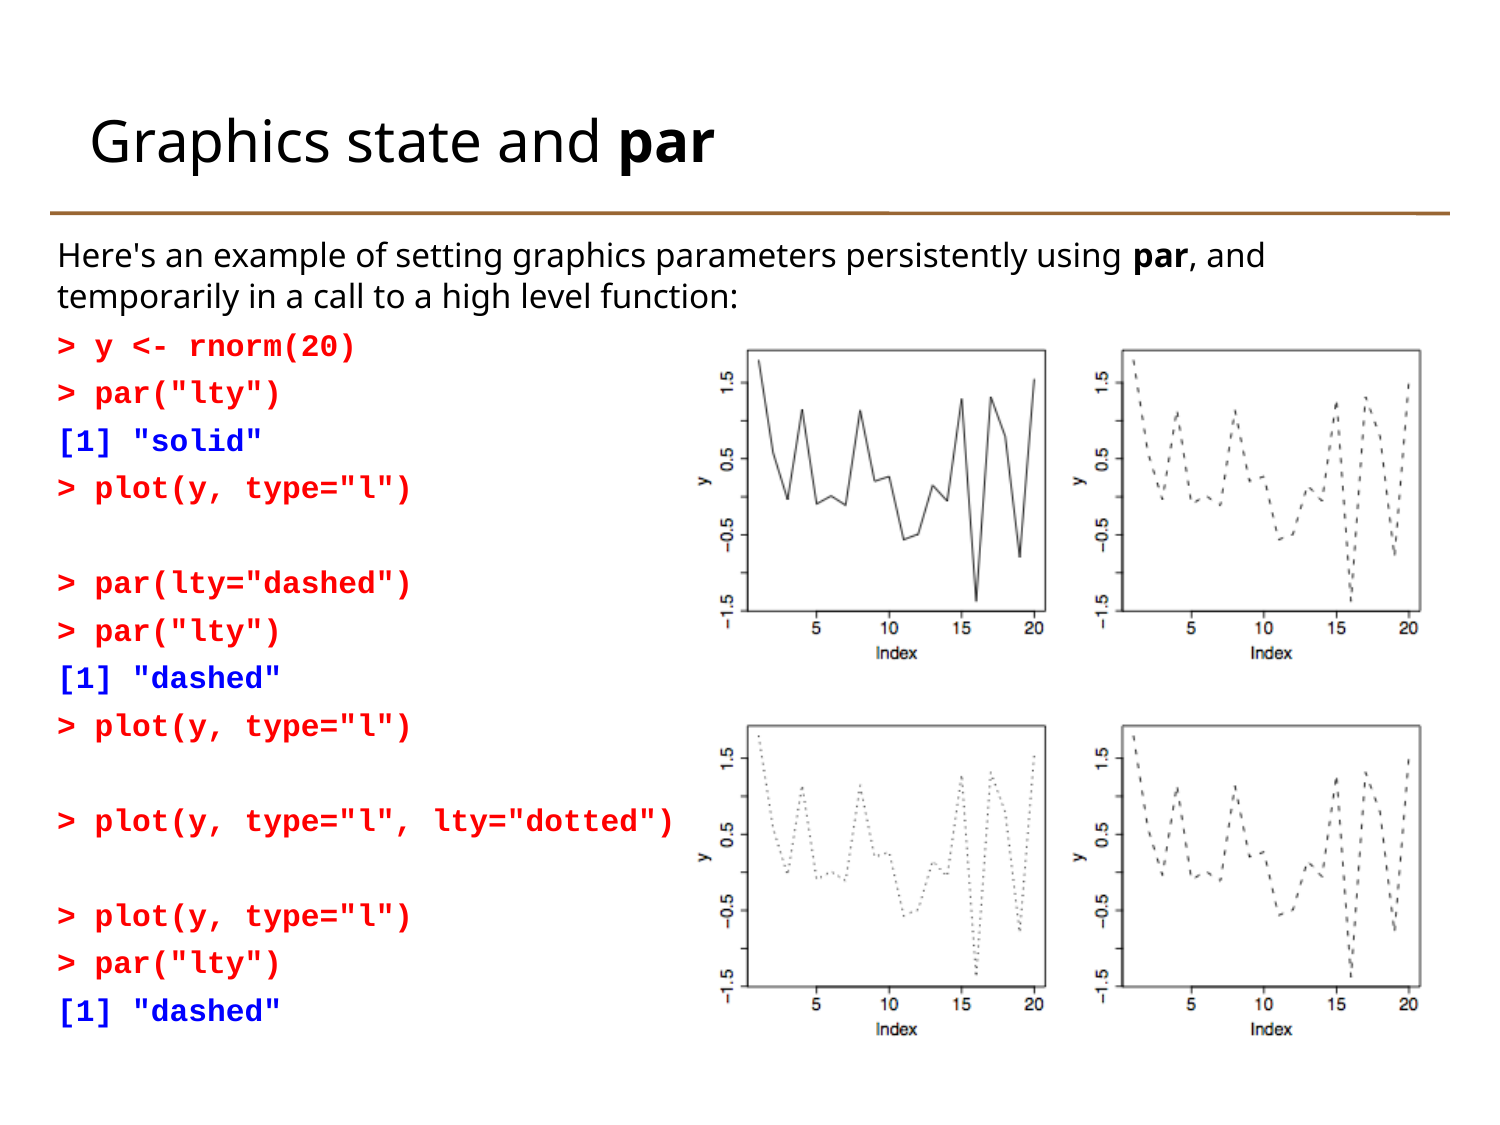

Graphics state and par
Here's an example of setting graphics parameters persistently using par, and temporarily in a call to a high level function:
> y <- rnorm(20)
> par("lty")
[1] "solid"
> plot(y, type="l")
> par(lty="dashed")
> par("lty")
[1] "dashed"
> plot(y, type="l")
> plot(y, type="l", lty="dotted")
> plot(y, type="l")
> par("lty")
[1] "dashed"